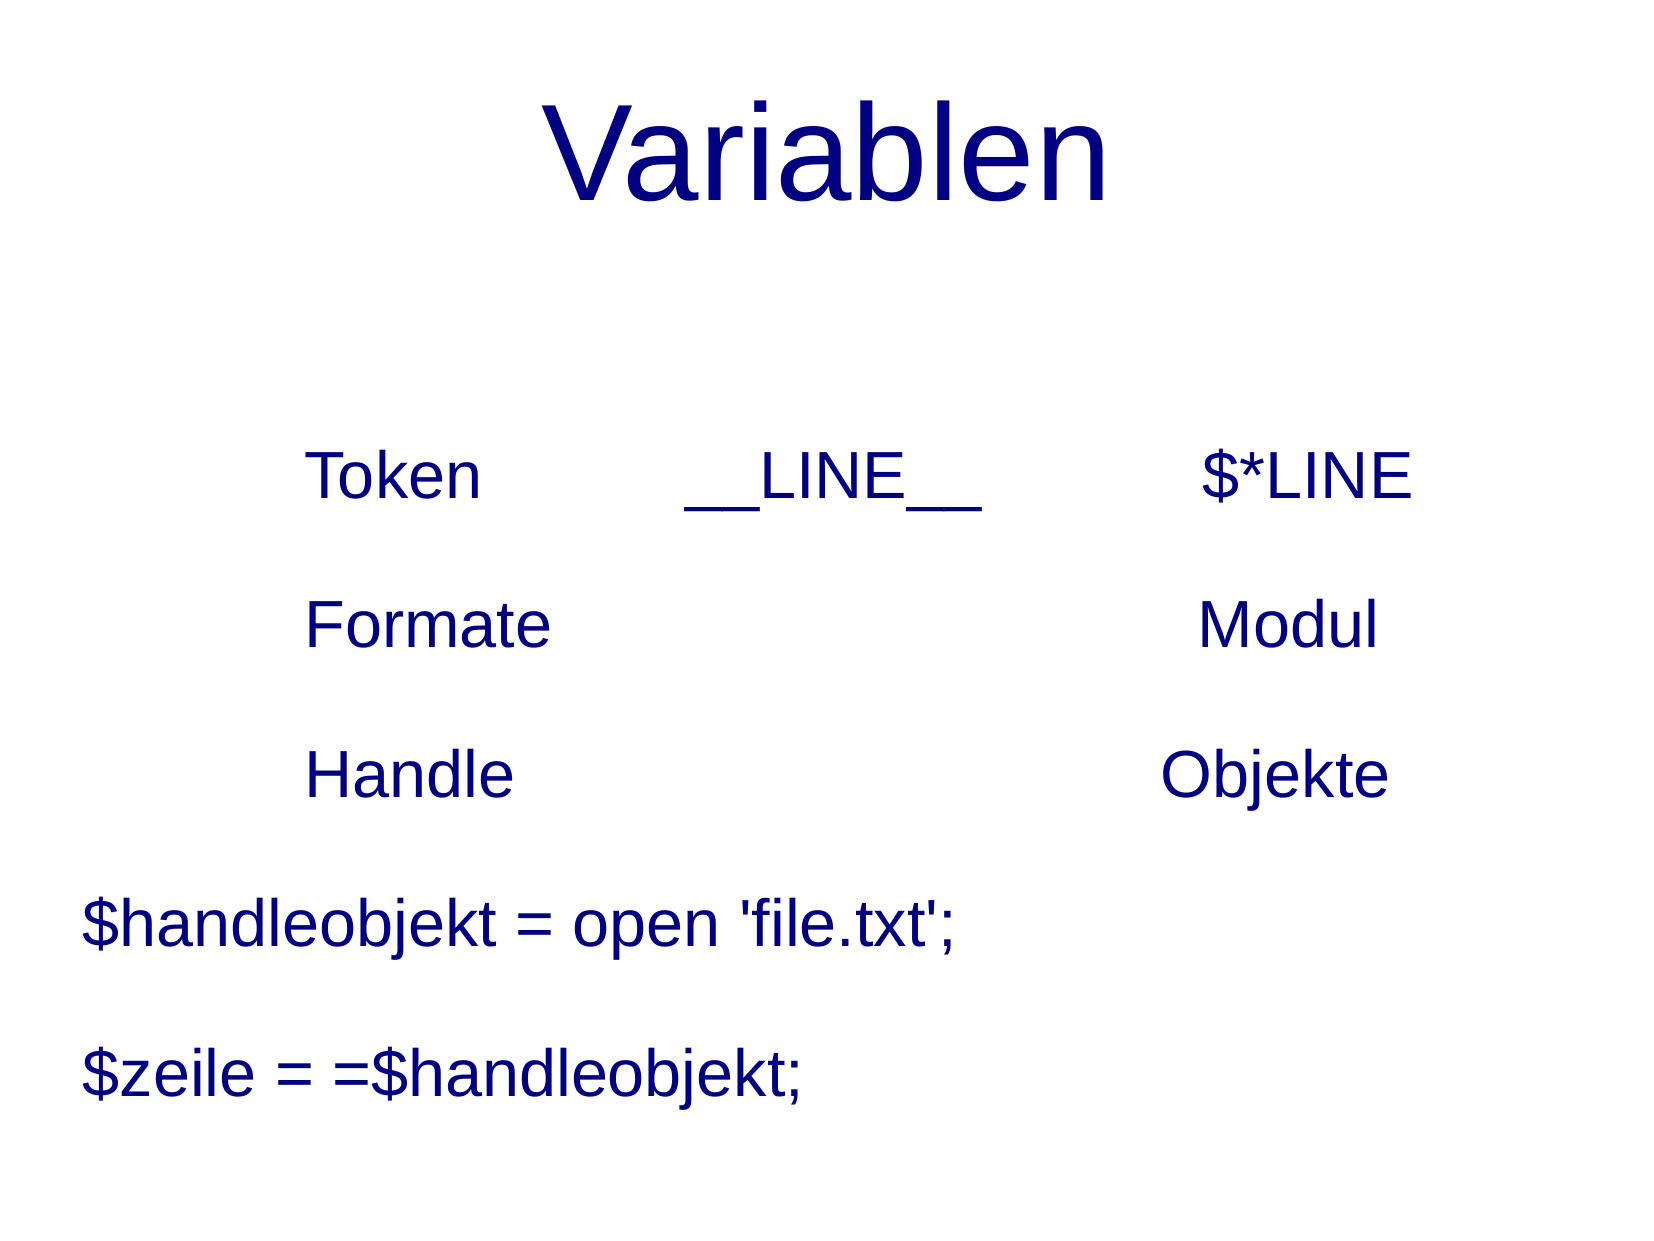

# Variablen
 Token __LINE__ $*LINE
 Formate Modul
 Handle Objekte
$handleobjekt = open 'file.txt';
$zeile = =$handleobjekt;